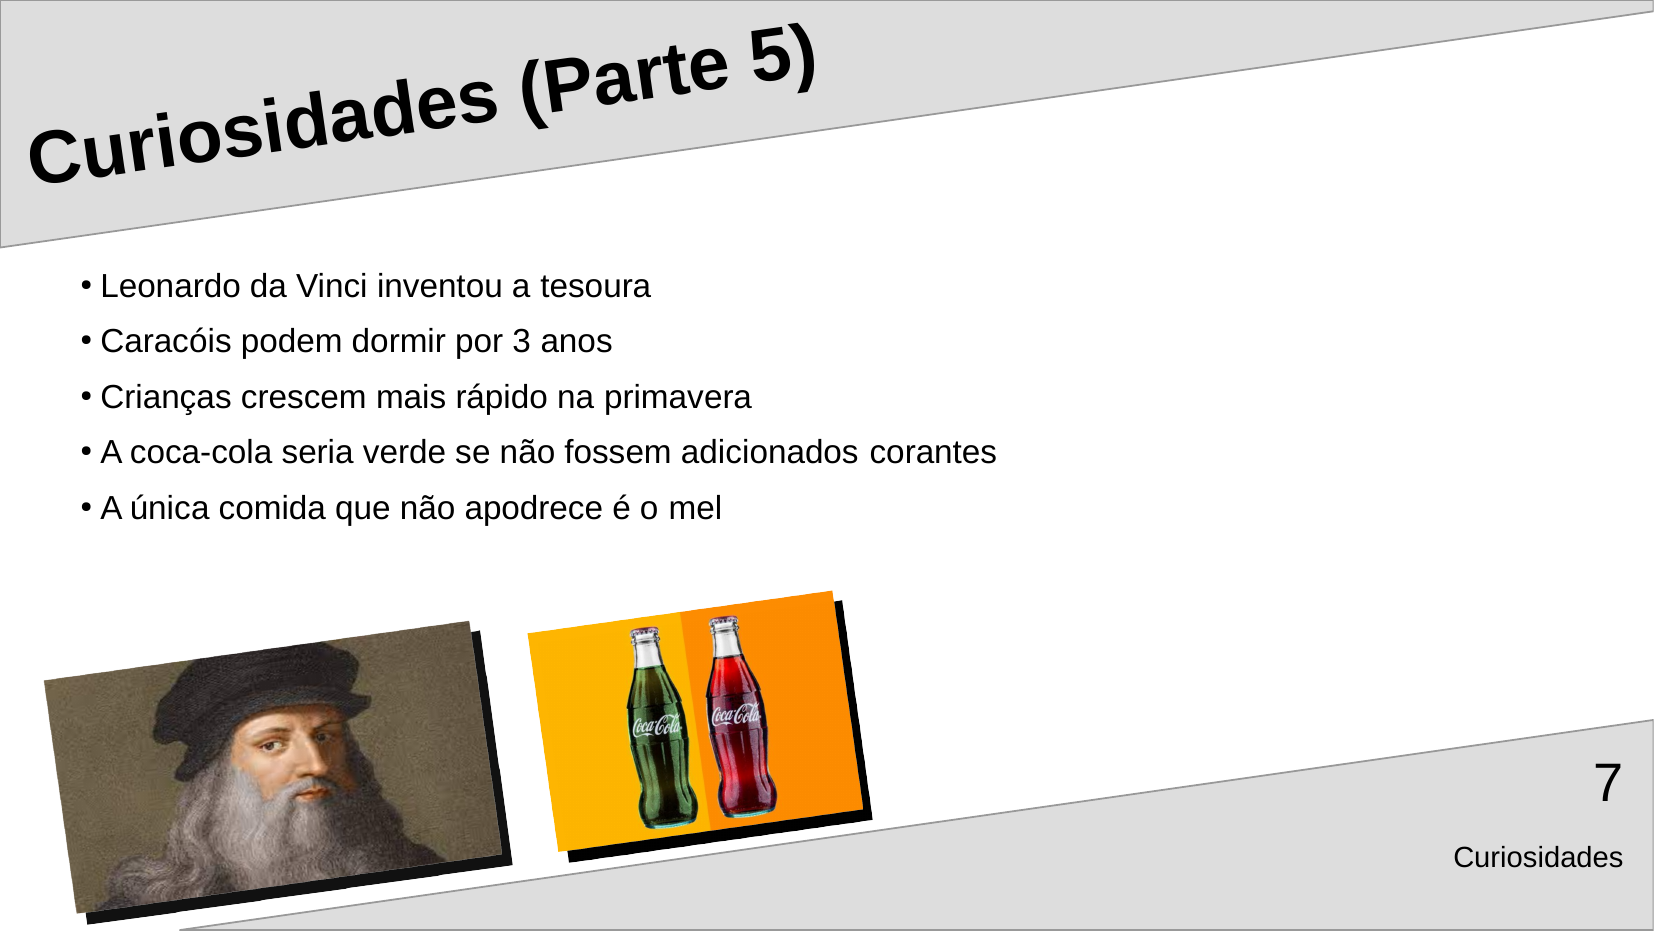

# Curiosidades (Parte 5)
Leonardo da Vinci inventou a tesoura
Caracóis podem dormir por 3 anos
Crianças crescem mais rápido na primavera
A coca-cola seria verde se não fossem adicionados corantes
A única comida que não apodrece é o mel
7
Curiosidades